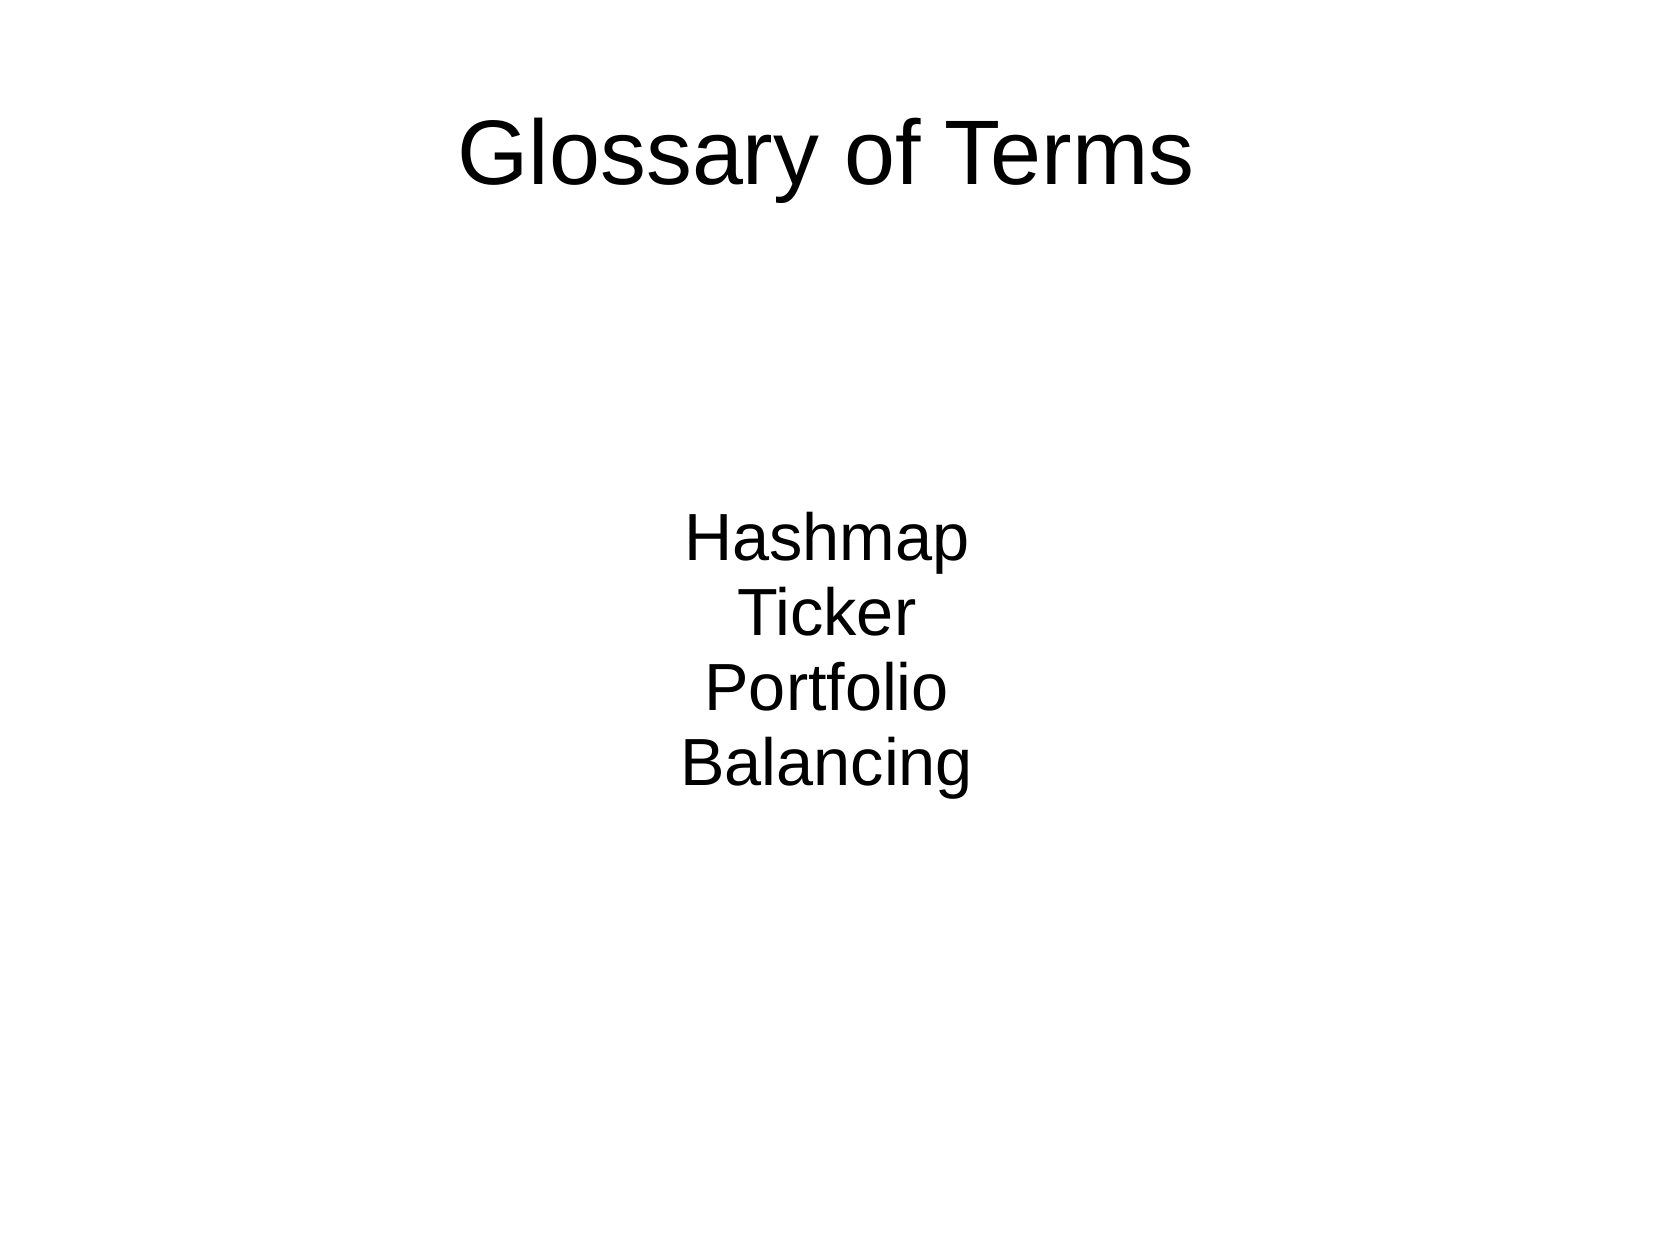

# Glossary of Terms
Hashmap
Ticker
Portfolio
Balancing